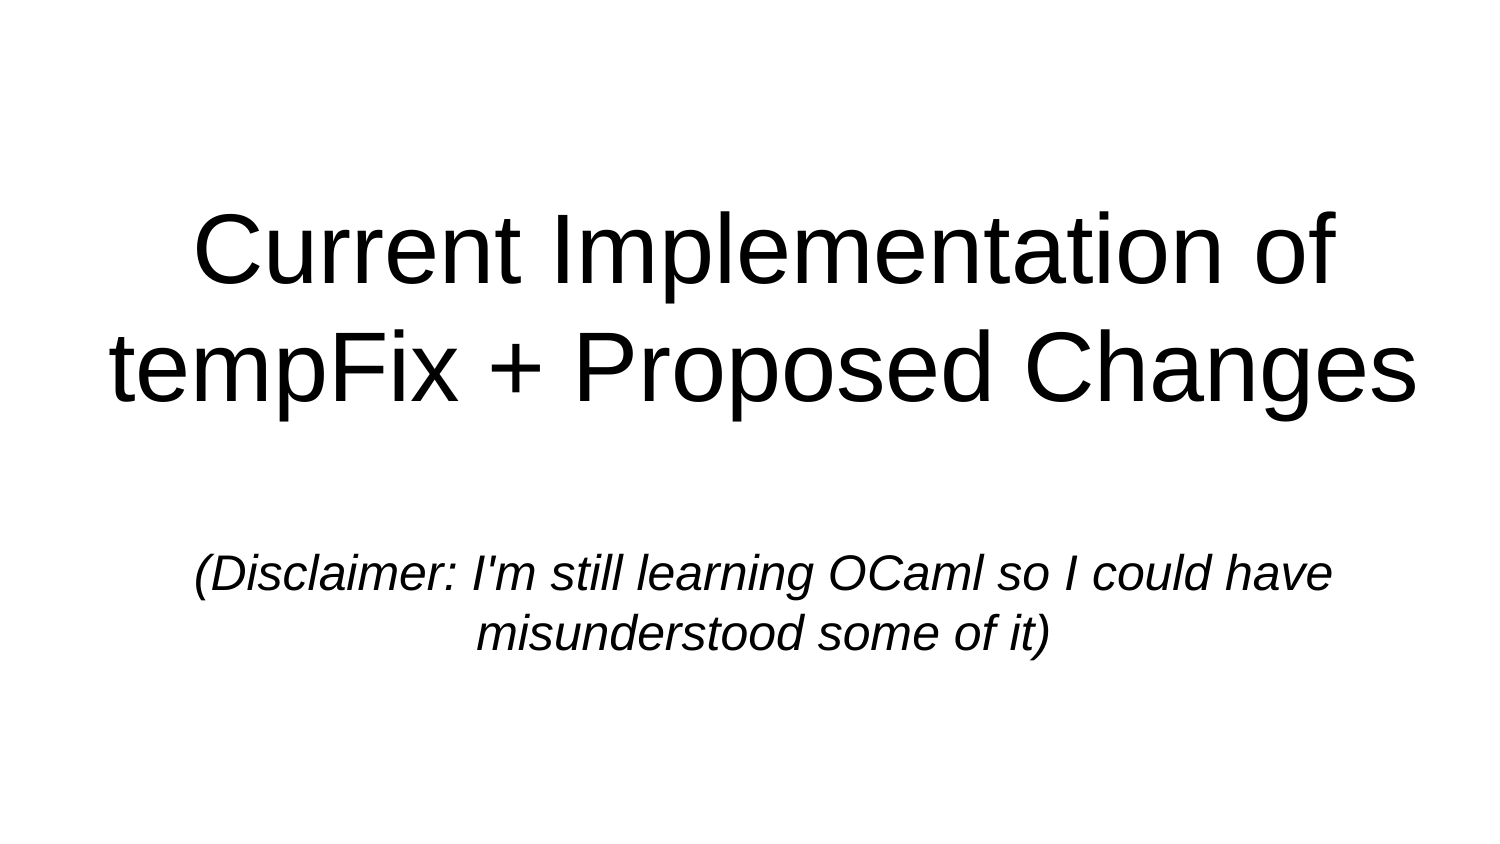

# Current Implementation of tempFix + Proposed Changes (Disclaimer: I'm still learning OCaml so I could have misunderstood some of it)